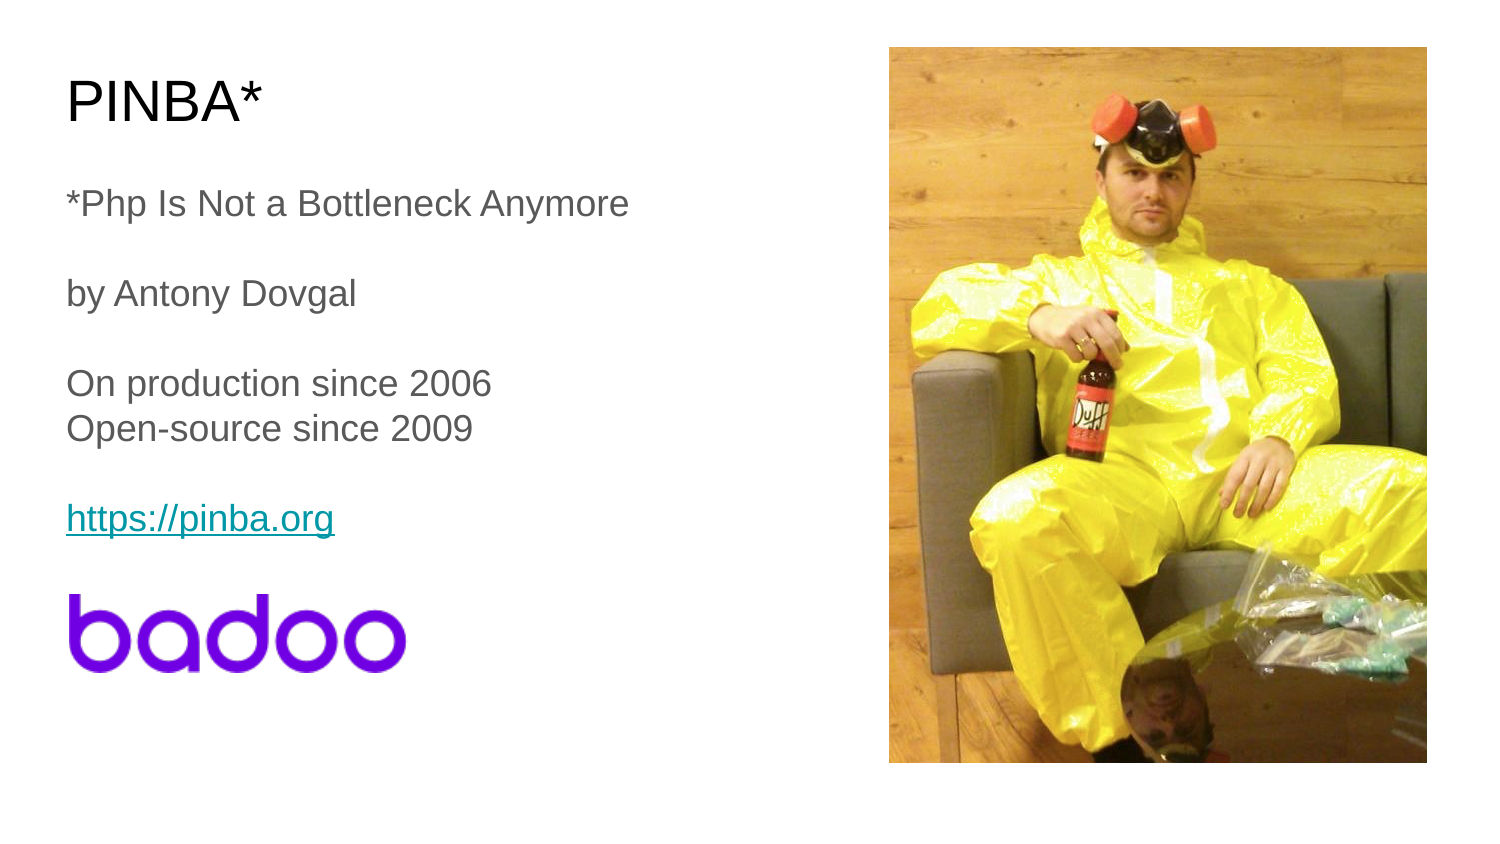

# PINBA*
*Php Is Not a Bottleneck Anymore
by Antony Dovgal
On production since 2006
Open-source since 2009
https://pinba.org